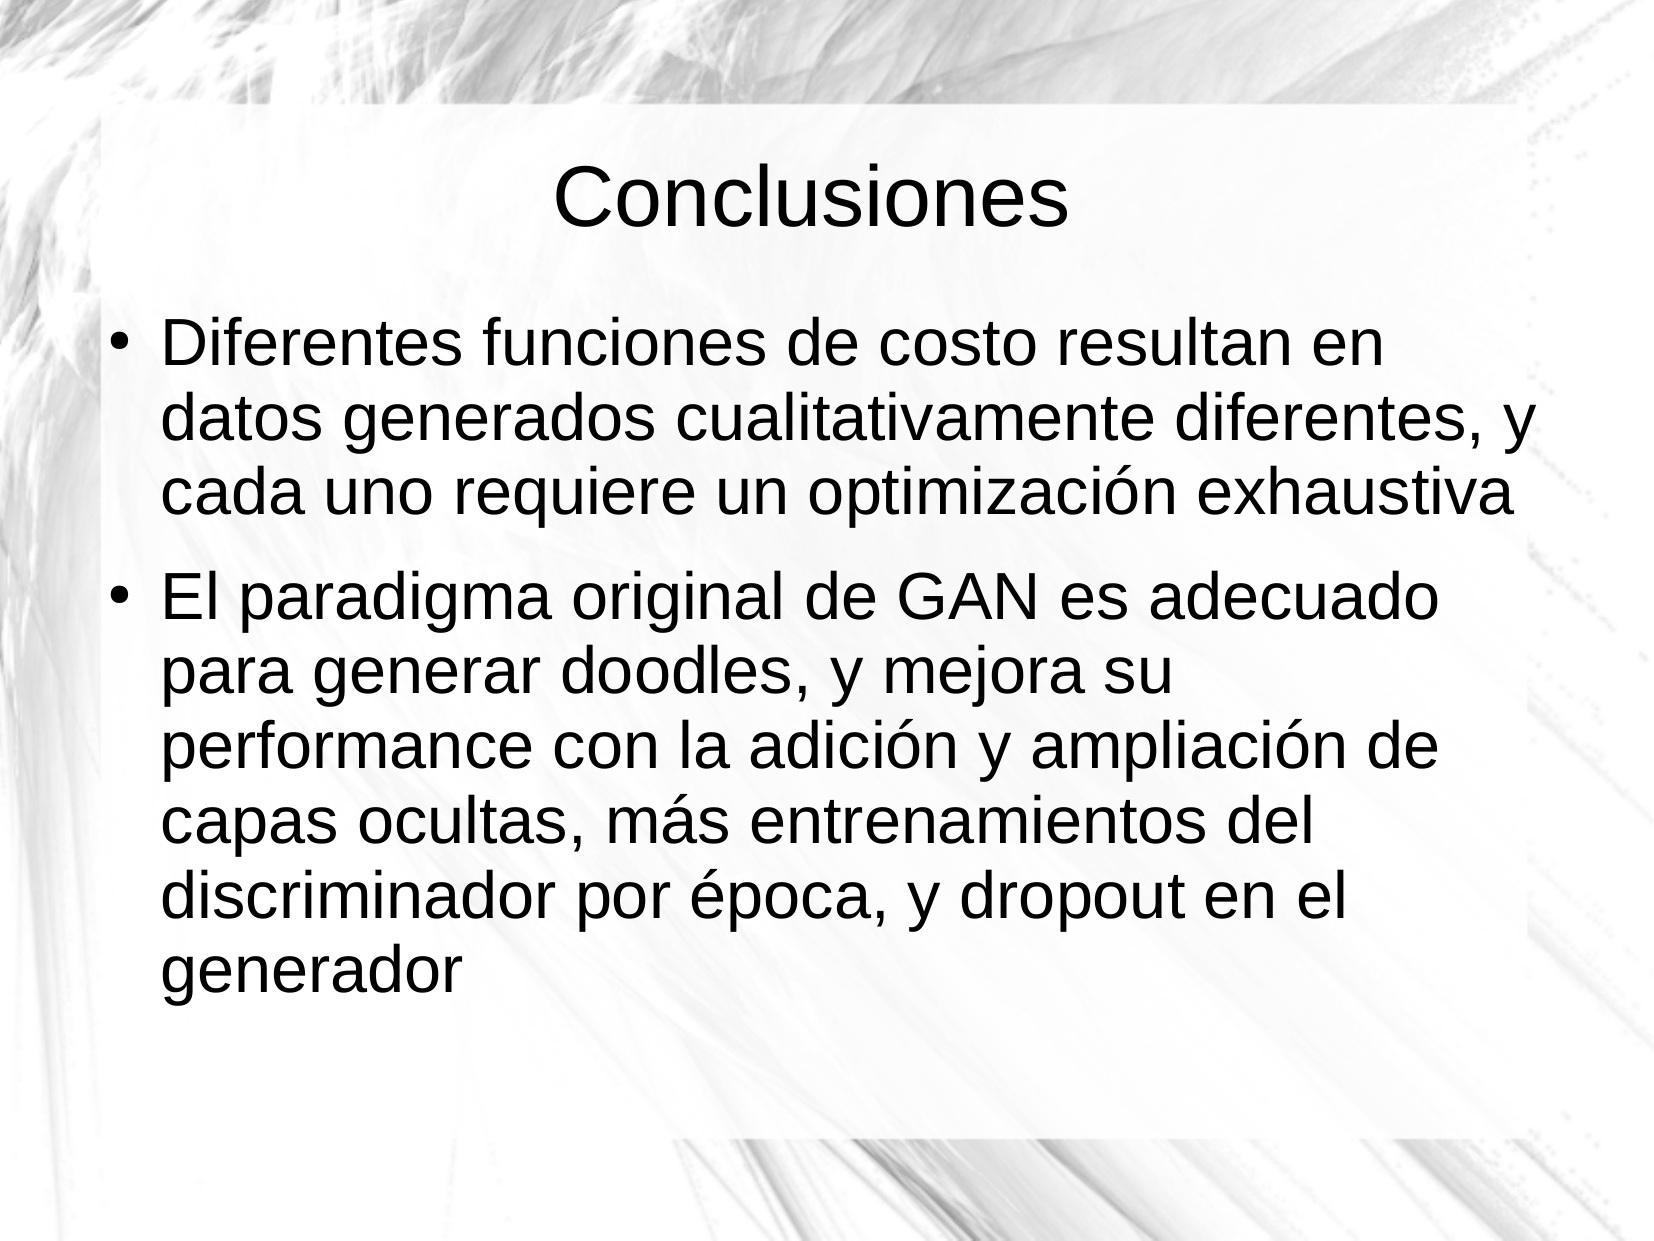

# Conclusiones
Diferentes funciones de costo resultan en datos generados cualitativamente diferentes, y cada uno requiere un optimización exhaustiva
El paradigma original de GAN es adecuado para generar doodles, y mejora su performance con la adición y ampliación de capas ocultas, más entrenamientos del discriminador por época, y dropout en el generador